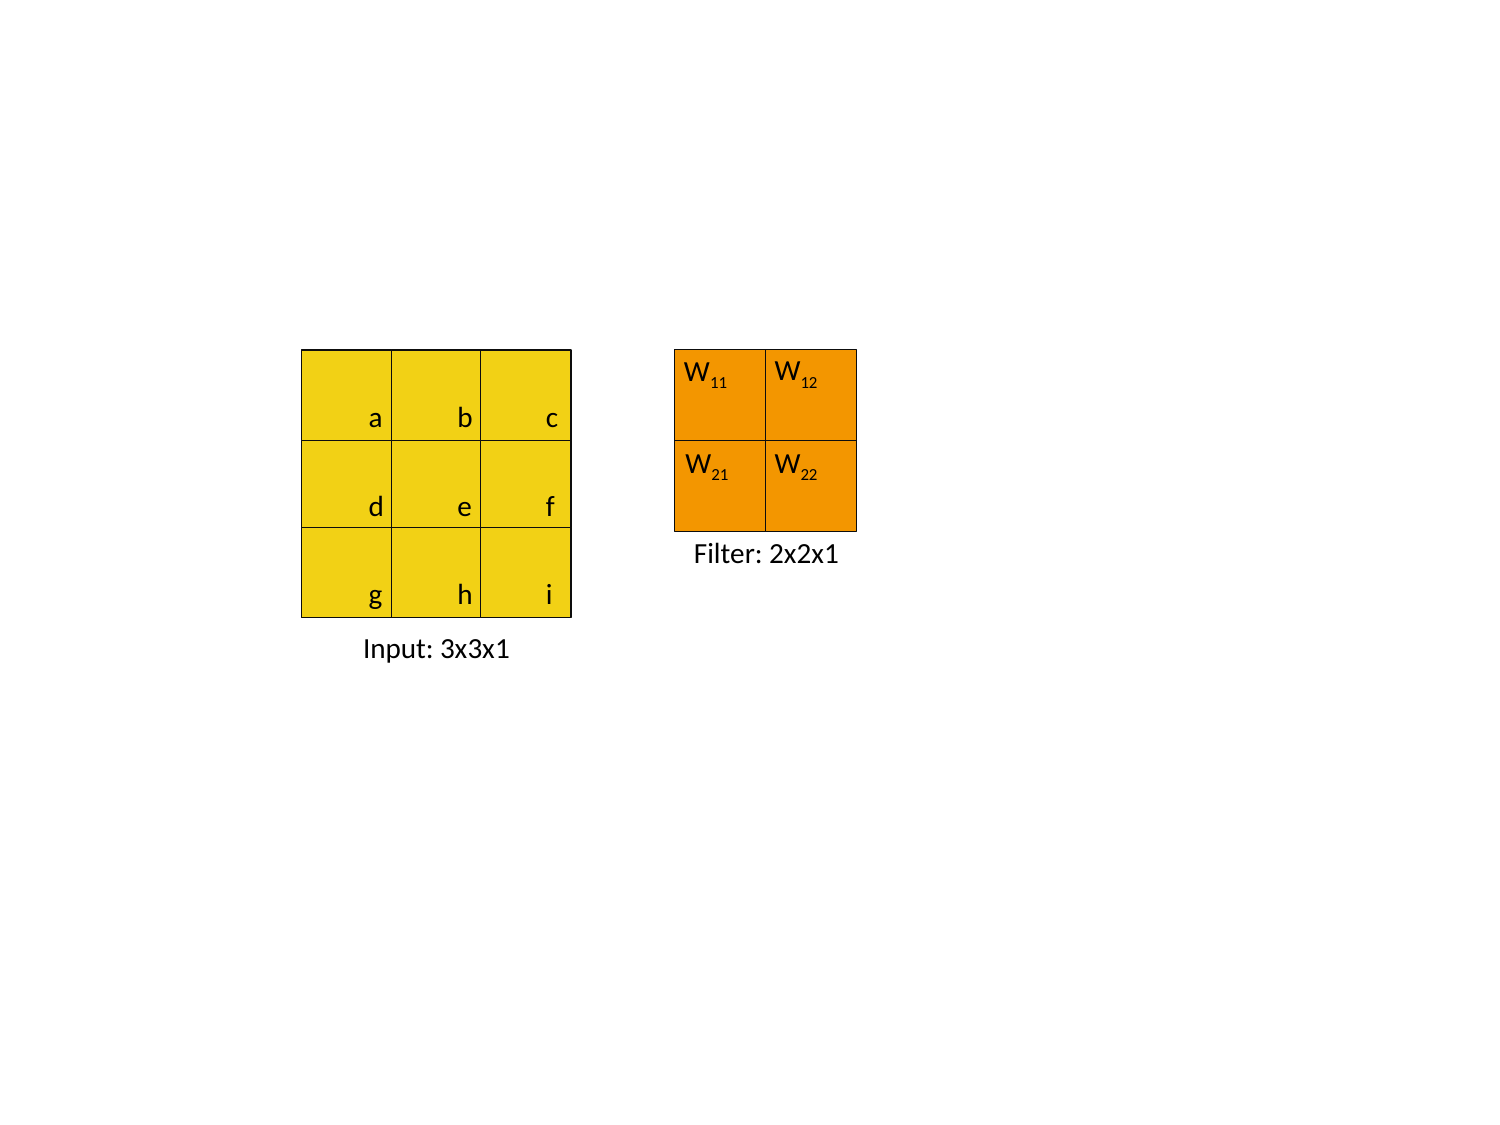

W11
W12
W21
W22
a
b
c
d
e
f
Filter: 2x2x1
g
h
i
Input: 3x3x1